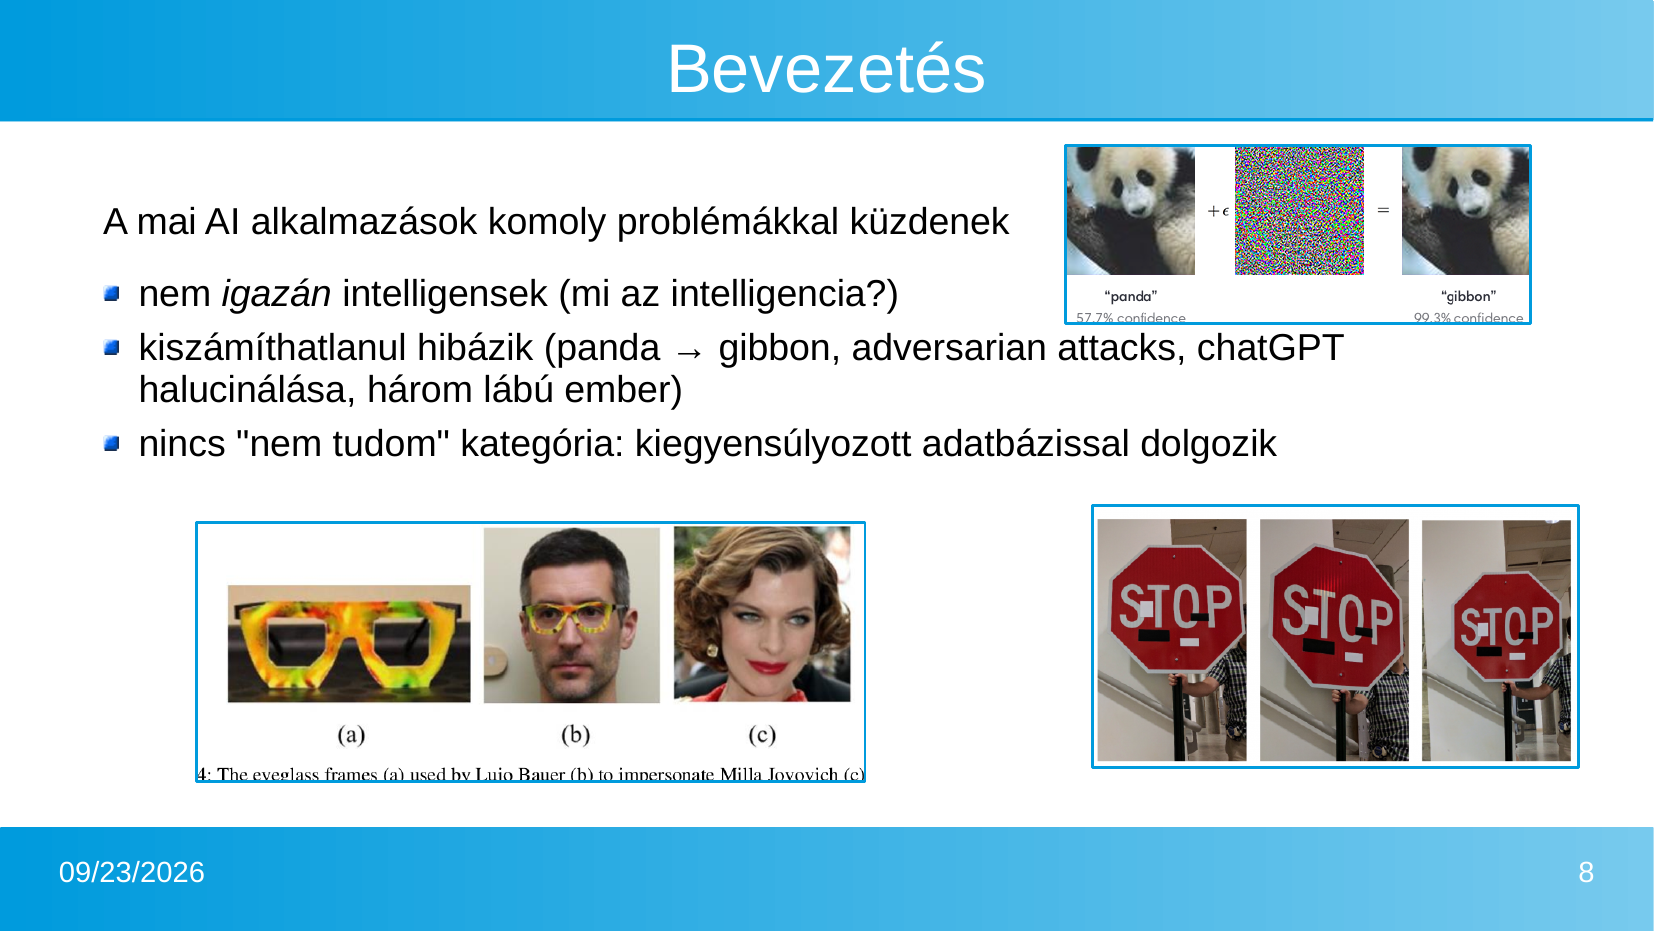

# Bevezetés
A mai AI alkalmazások komoly problémákkal küzdenek
nem igazán intelligensek (mi az intelligencia?)
kiszámíthatlanul hibázik (panda → gibbon, adversarian attacks, chatGPT halucinálása, három lábú ember)
nincs "nem tudom" kategória: kiegyensúlyozott adatbázissal dolgozik
8